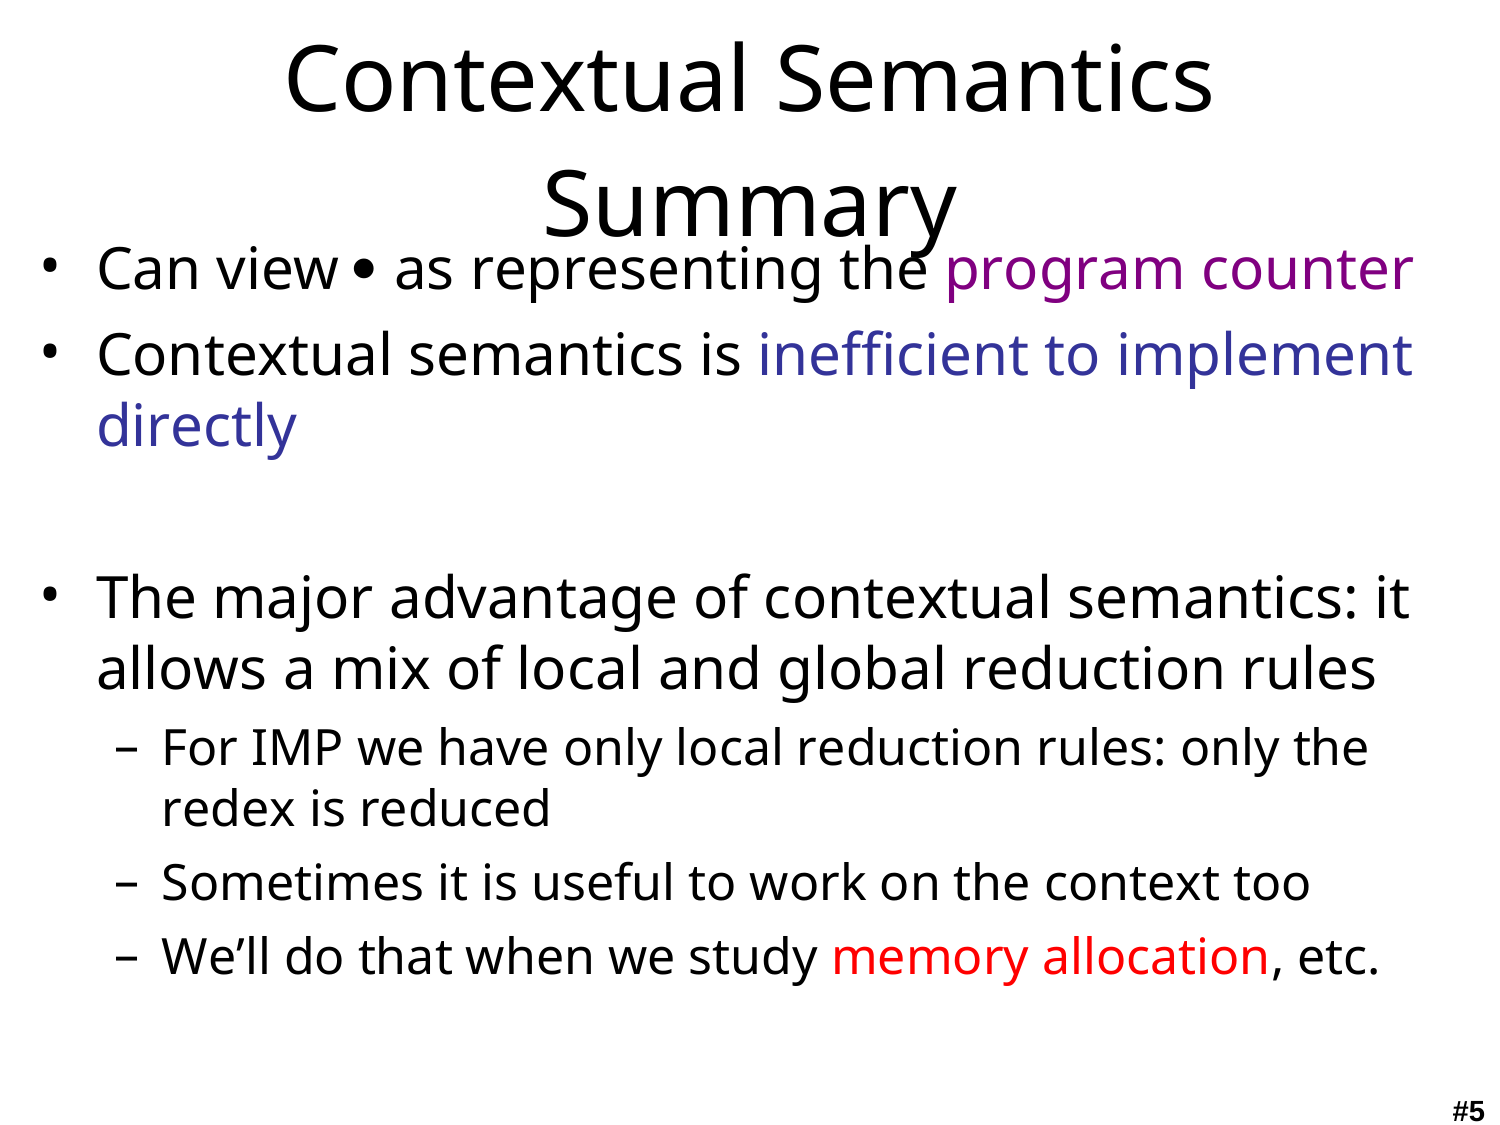

# Contextual Semantics Summary
Can view  as representing the program counter
Contextual semantics is inefficient to implement directly
The major advantage of contextual semantics: it allows a mix of local and global reduction rules
For IMP we have only local reduction rules: only the redex is reduced
Sometimes it is useful to work on the context too
We’ll do that when we study memory allocation, etc.
5